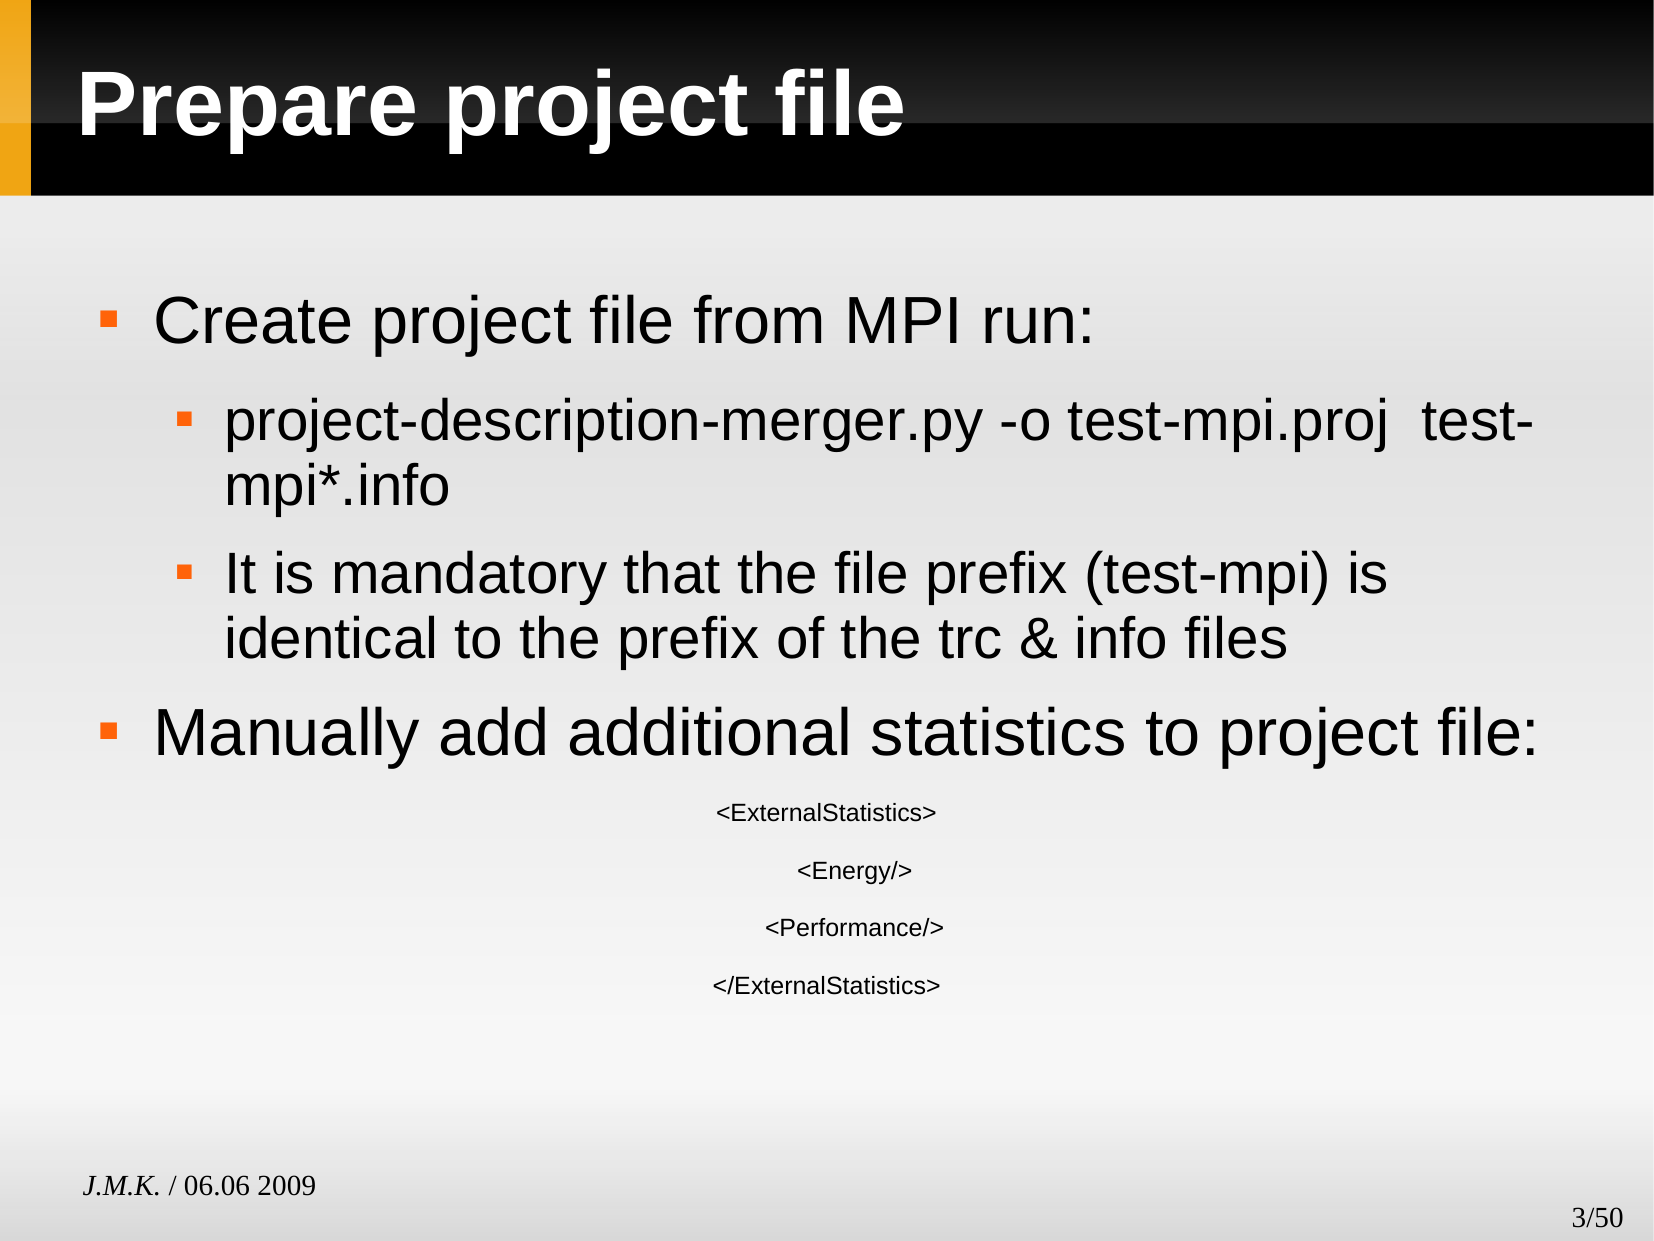

# Prepare project file
Create project file from MPI run:
project-description-merger.py -o test-mpi.proj test-mpi*.info
It is mandatory that the file prefix (test-mpi) is identical to the prefix of the trc & info files
Manually add additional statistics to project file:
<ExternalStatistics>
 <Energy/>
 <Performance/>
</ExternalStatistics>